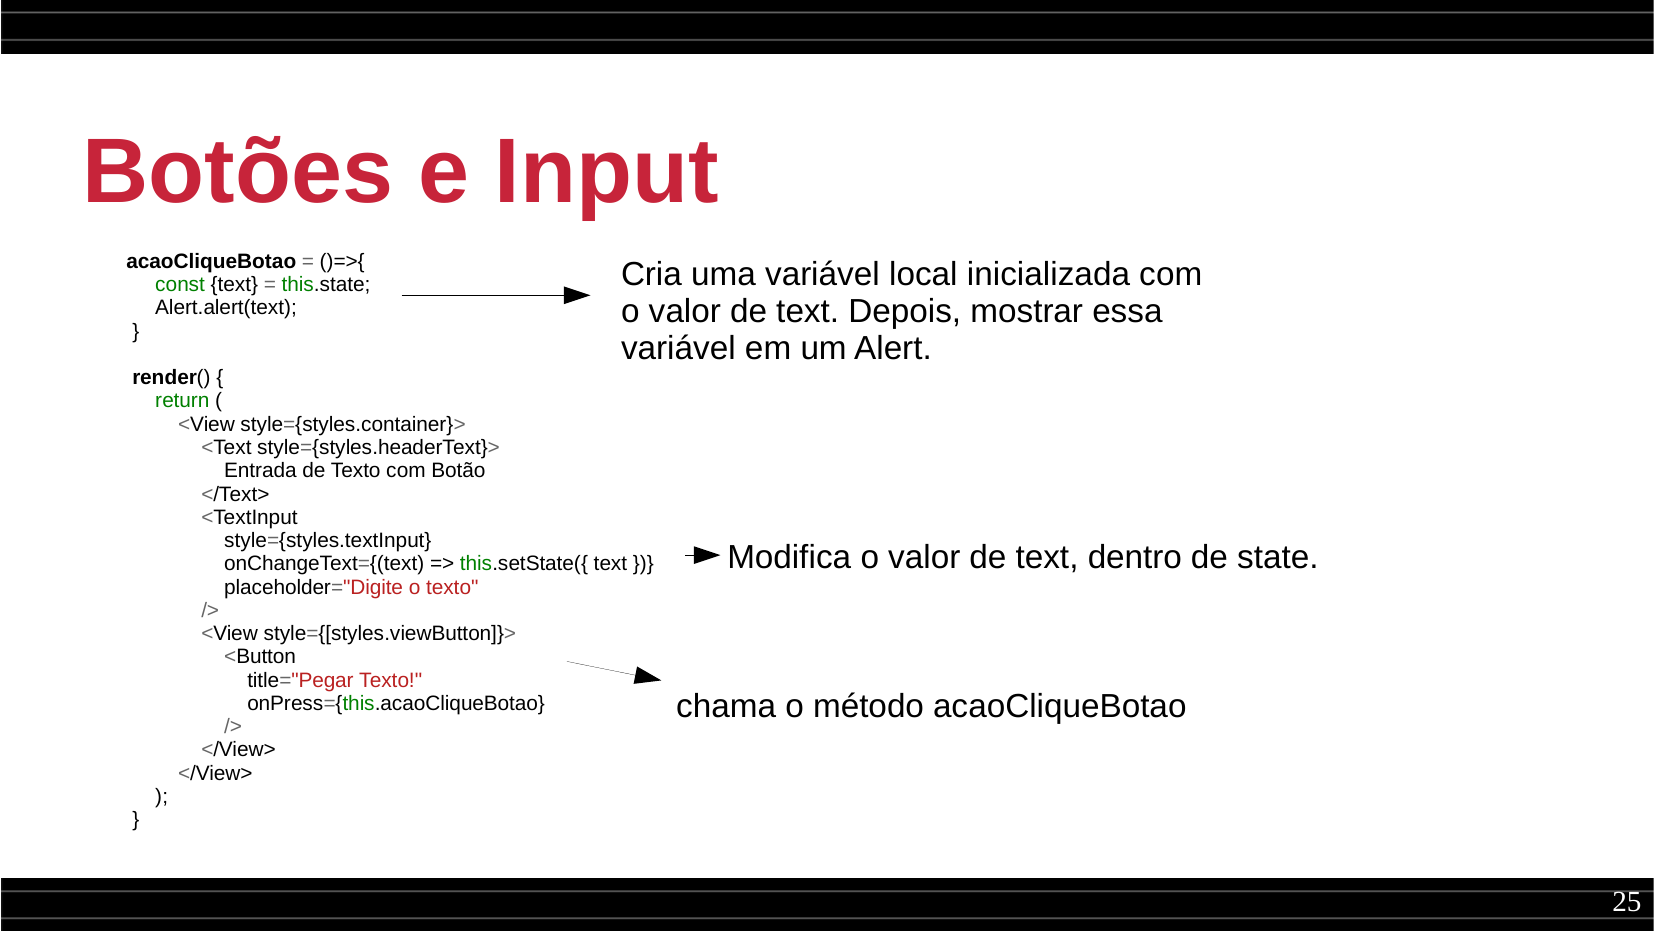

# Botões e Input
 acaoCliqueBotao = ()=>{
 const {text} = this.state;
 Alert.alert(text);
 }
 render() {
 return (
 <View style={styles.container}>
 <Text style={styles.headerText}>
 Entrada de Texto com Botão
 </Text>
 <TextInput
 style={styles.textInput}
 onChangeText={(text) => this.setState({ text })}
 placeholder="Digite o texto"
 />
 <View style={[styles.viewButton]}>
 <Button
 title="Pegar Texto!"
 onPress={this.acaoCliqueBotao}
 />
 </View>
 </View>
 );
 }
Cria uma variável local inicializada com o valor de text. Depois, mostrar essa variável em um Alert.
Modifica o valor de text, dentro de state.
chama o método acaoCliqueBotao